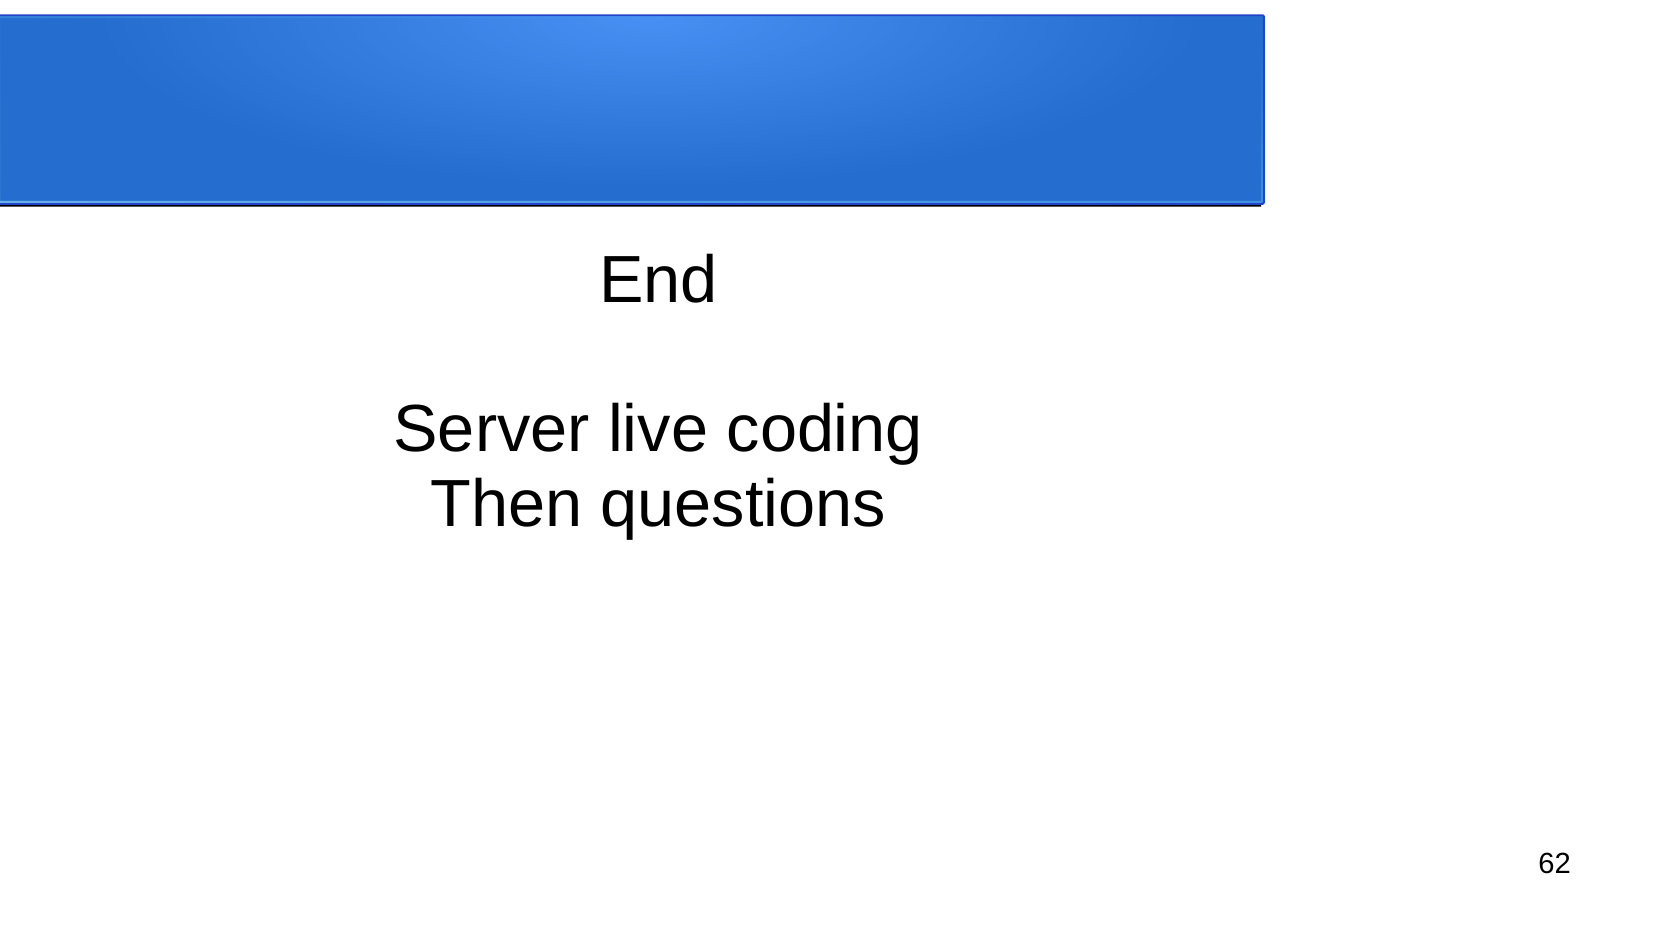

# End
Server live coding
Then questions
62